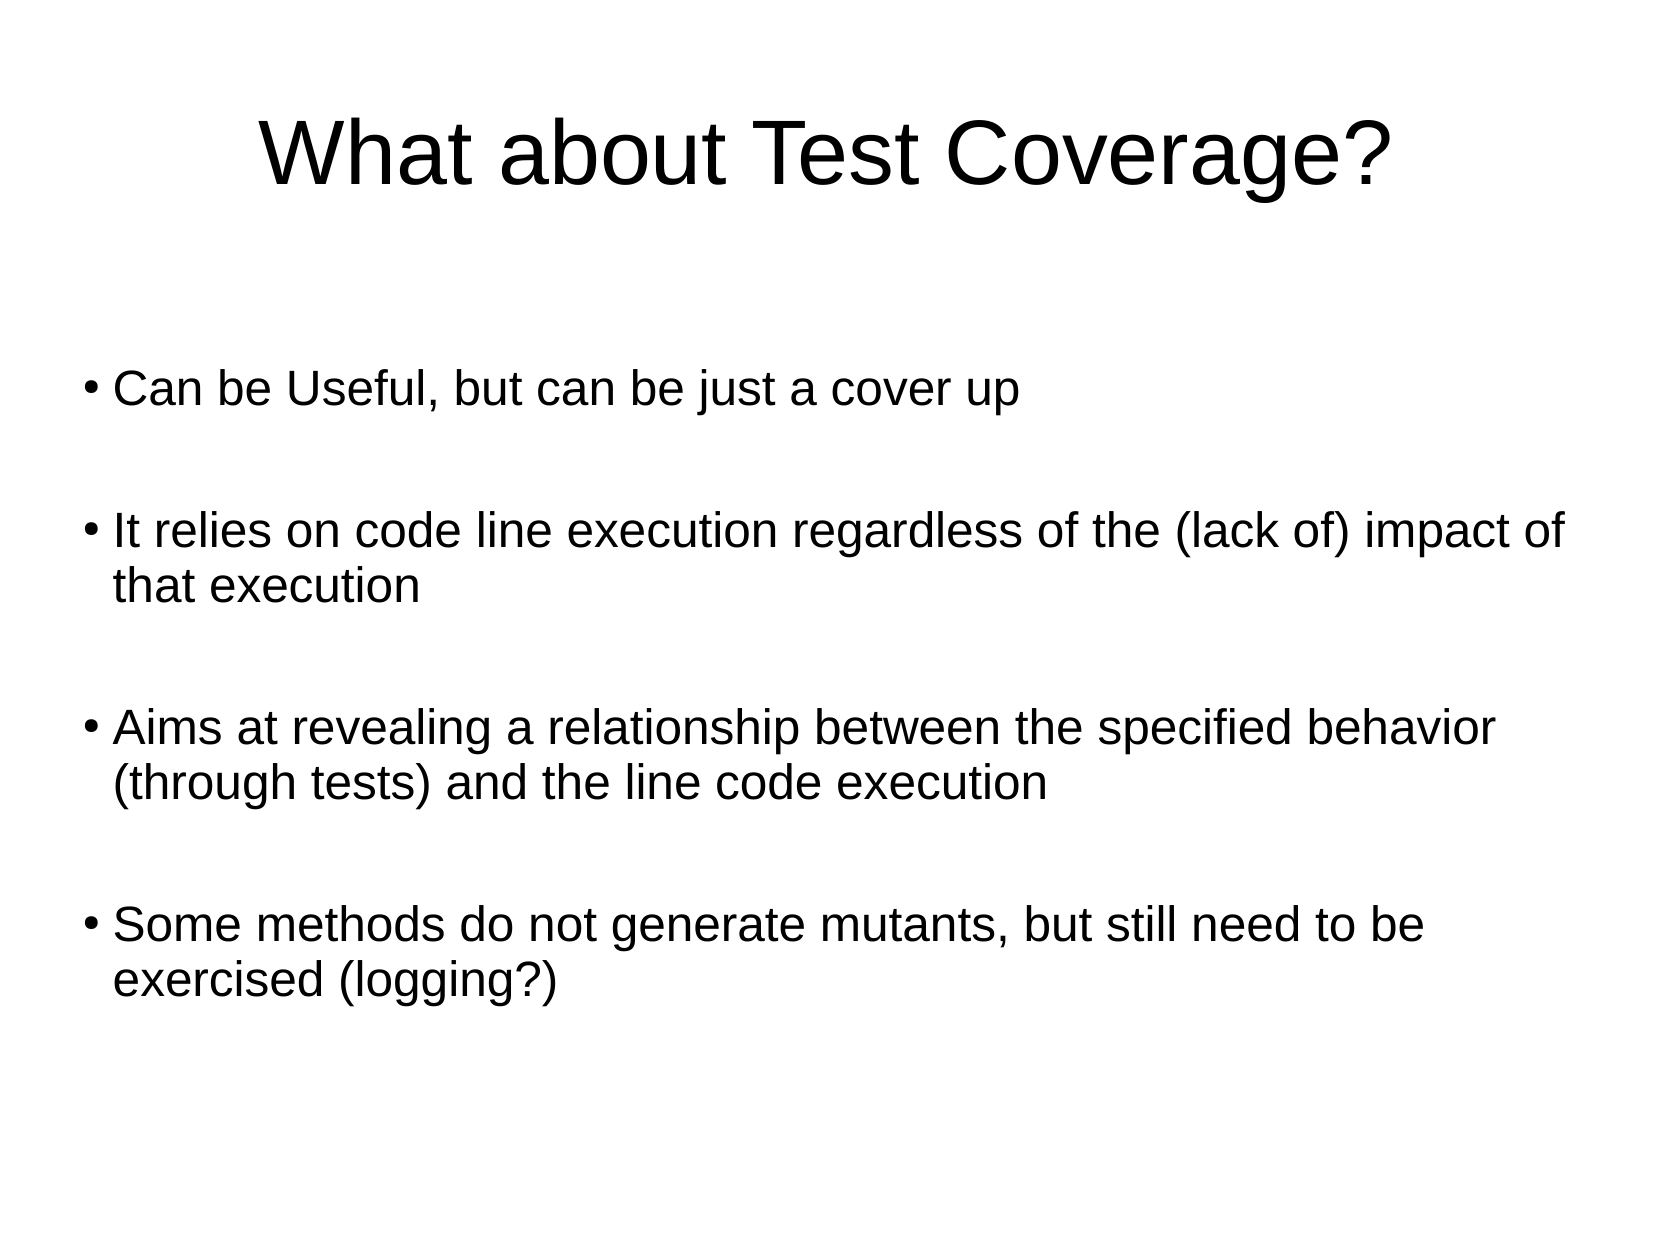

# What about Test Coverage?
Can be Useful, but can be just a cover up
It relies on code line execution regardless of the (lack of) impact of that execution
Aims at revealing a relationship between the specified behavior (through tests) and the line code execution
Some methods do not generate mutants, but still need to be exercised (logging?)